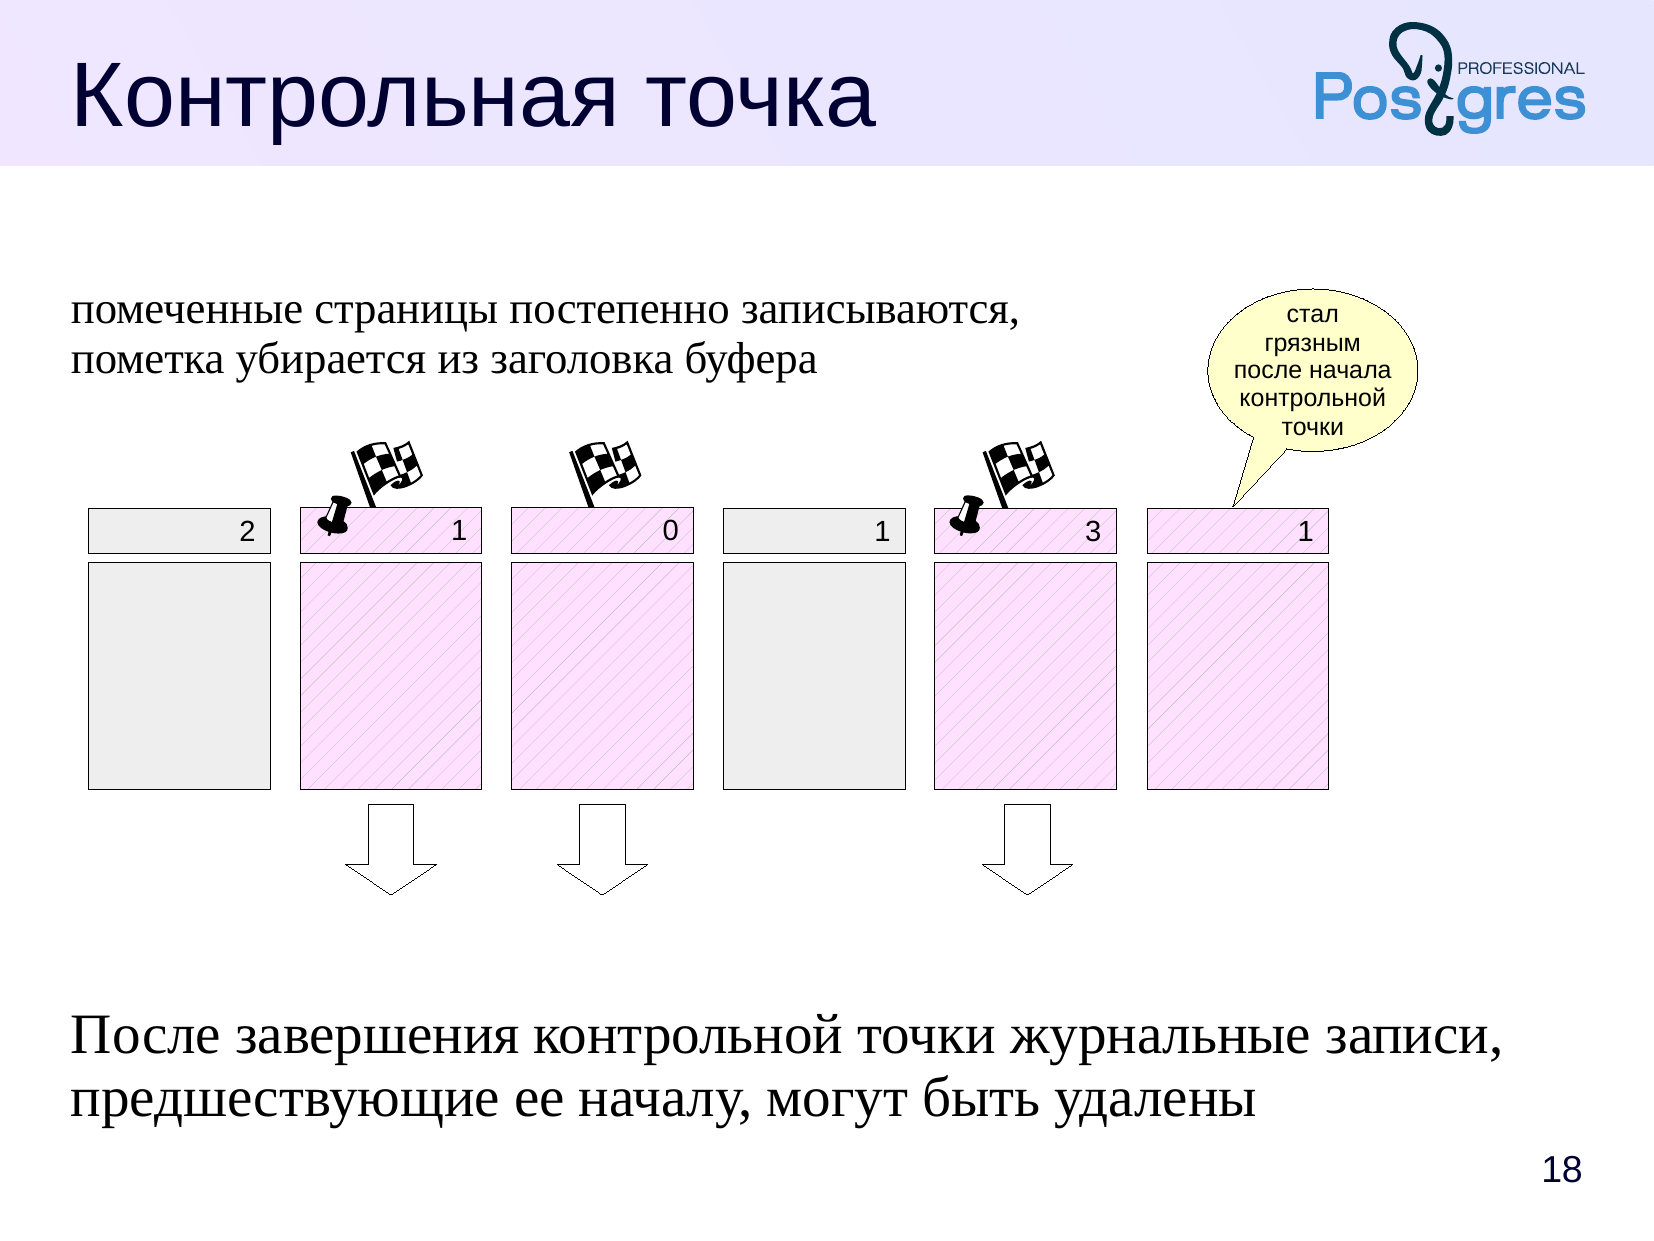

# Контрольная точка
помеченные страницы постепенно записываются,
пометка убирается из заголовка буфера
После завершения контрольной точки журнальные записи, предшествующие ее началу, могут быть удалены
стал
грязным
после начала
контрольной
точки
1
0
3
2
1
1